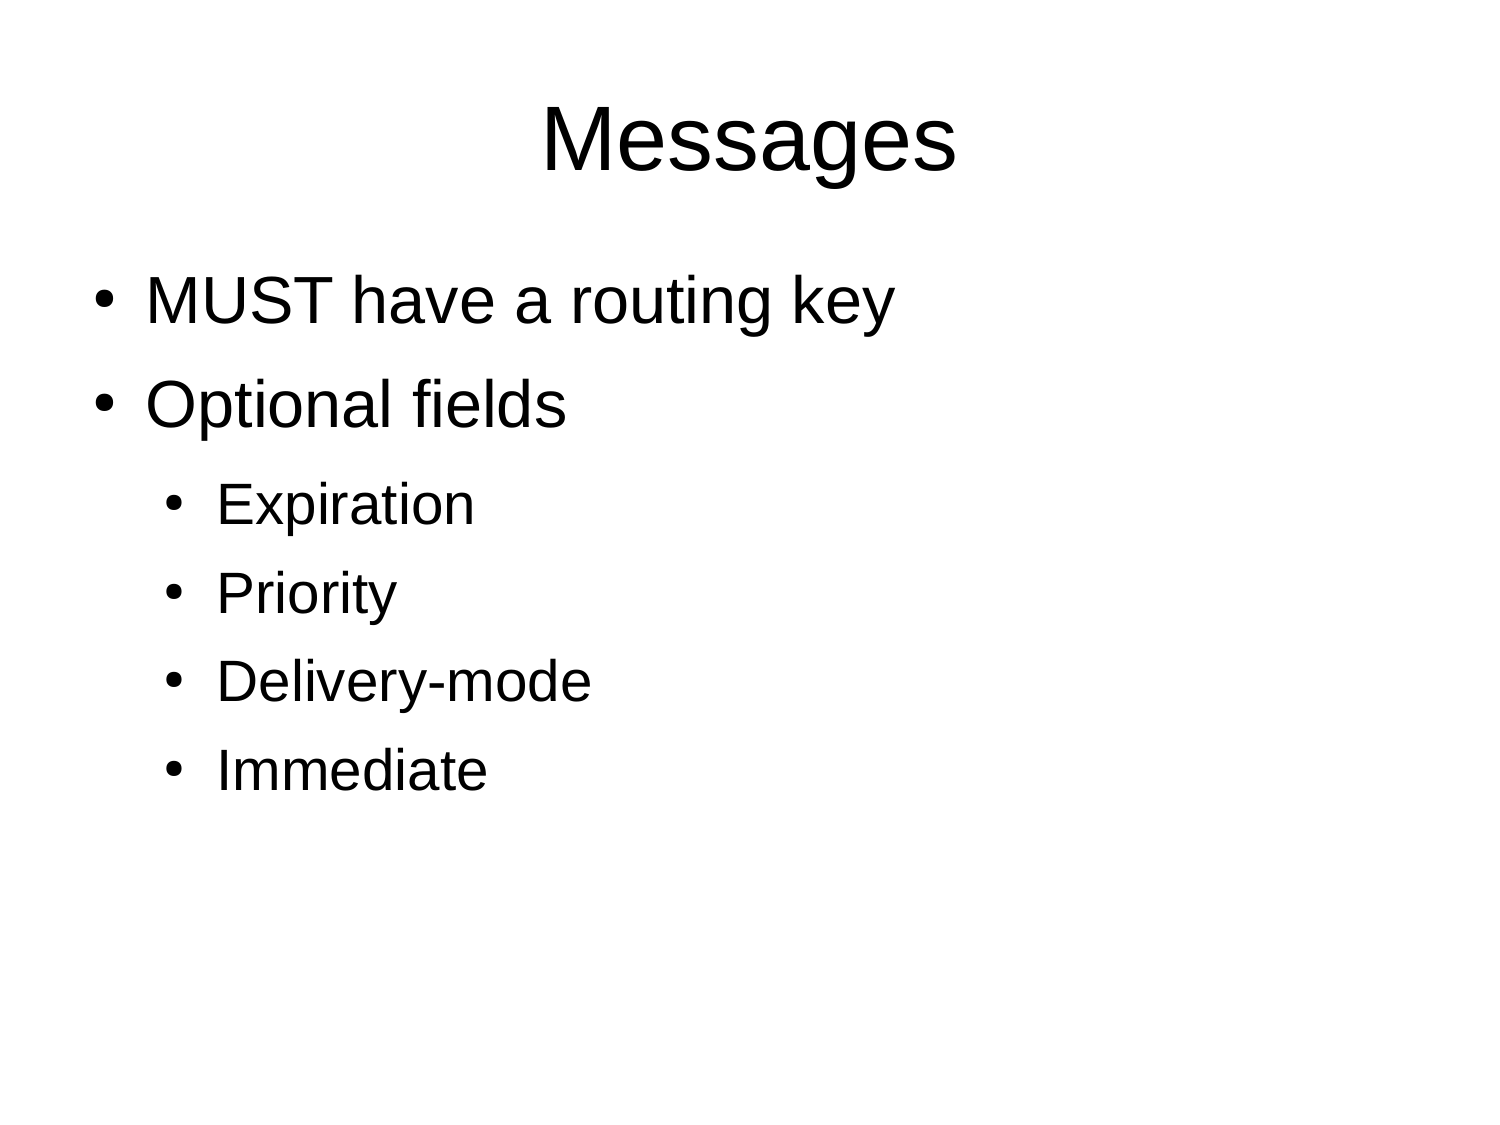

# Messages
MUST have a routing key
Optional fields
Expiration
Priority
Delivery-mode
Immediate